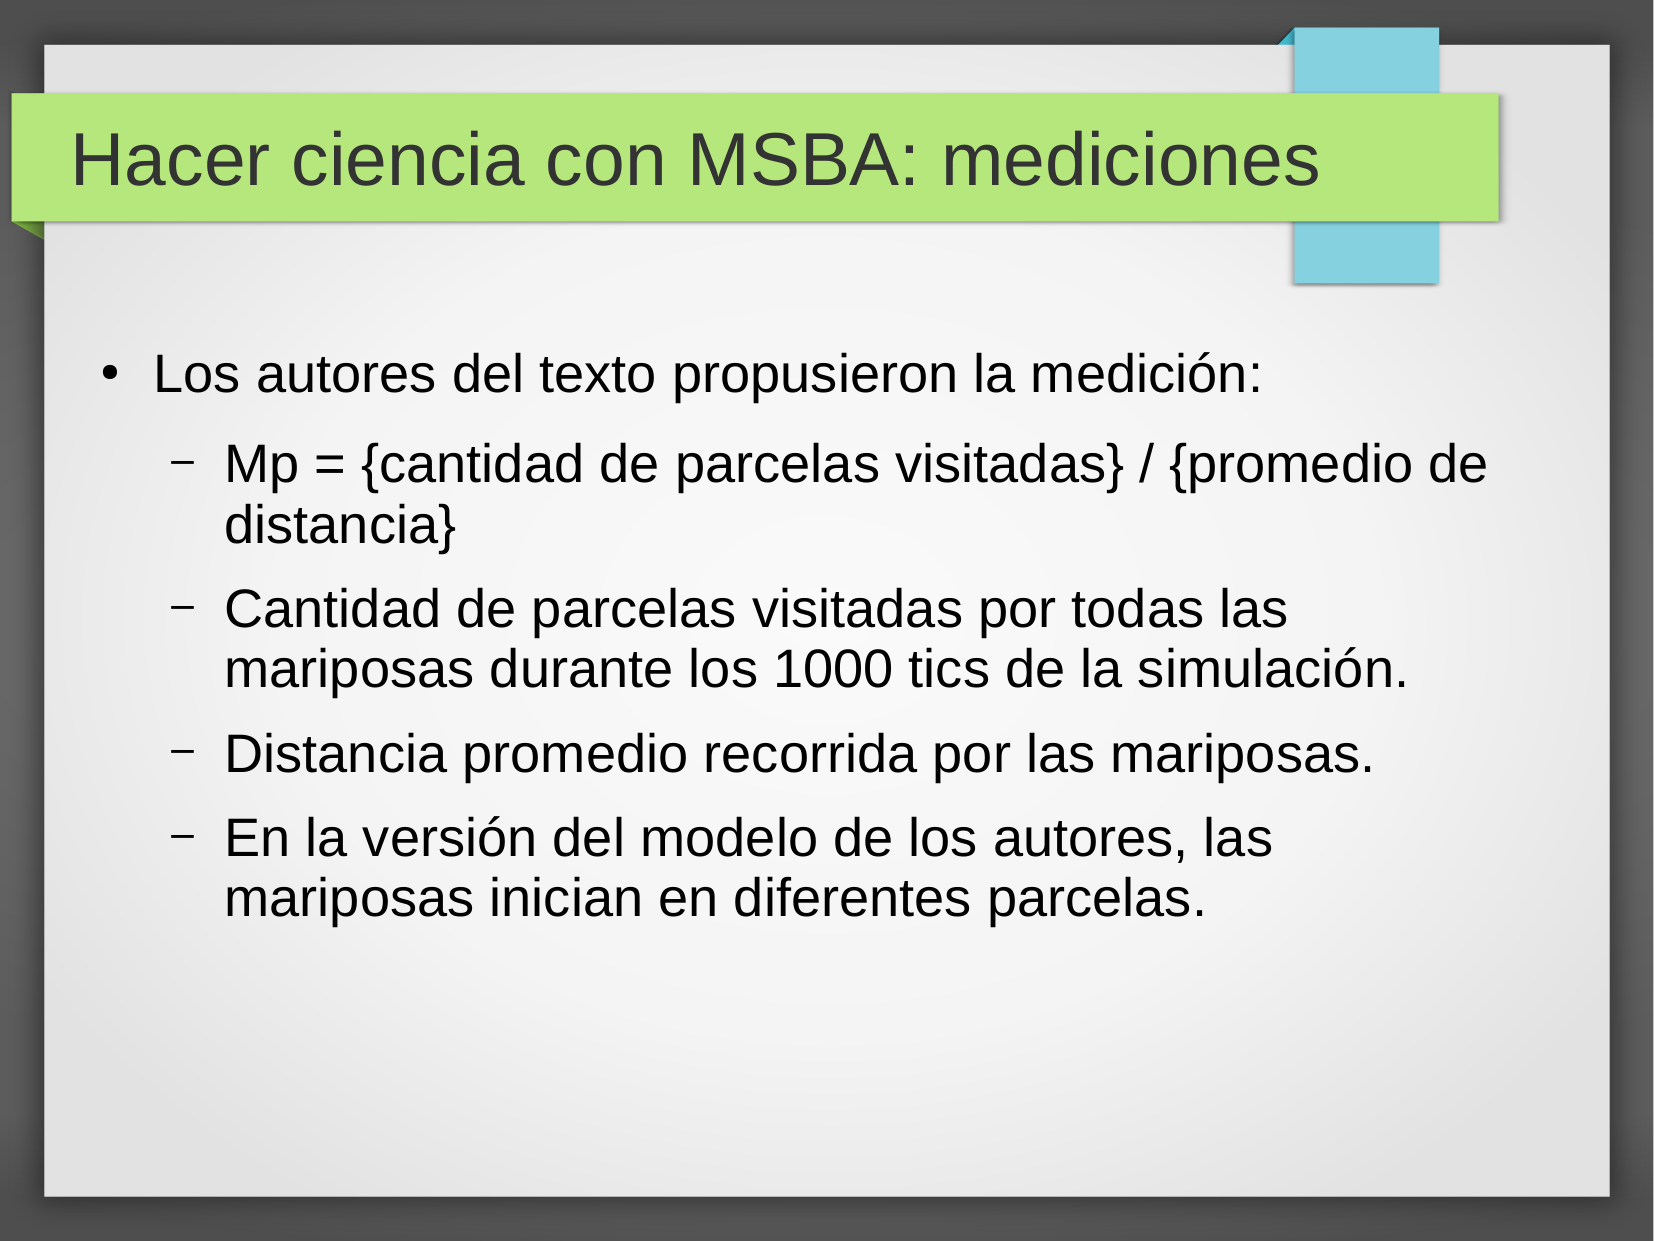

# Hacer ciencia con MSBA: mediciones
Los autores del texto propusieron la medición:
Mp = {cantidad de parcelas visitadas} / {promedio de distancia}
Cantidad de parcelas visitadas por todas las mariposas durante los 1000 tics de la simulación.
Distancia promedio recorrida por las mariposas.
En la versión del modelo de los autores, las mariposas inician en diferentes parcelas.